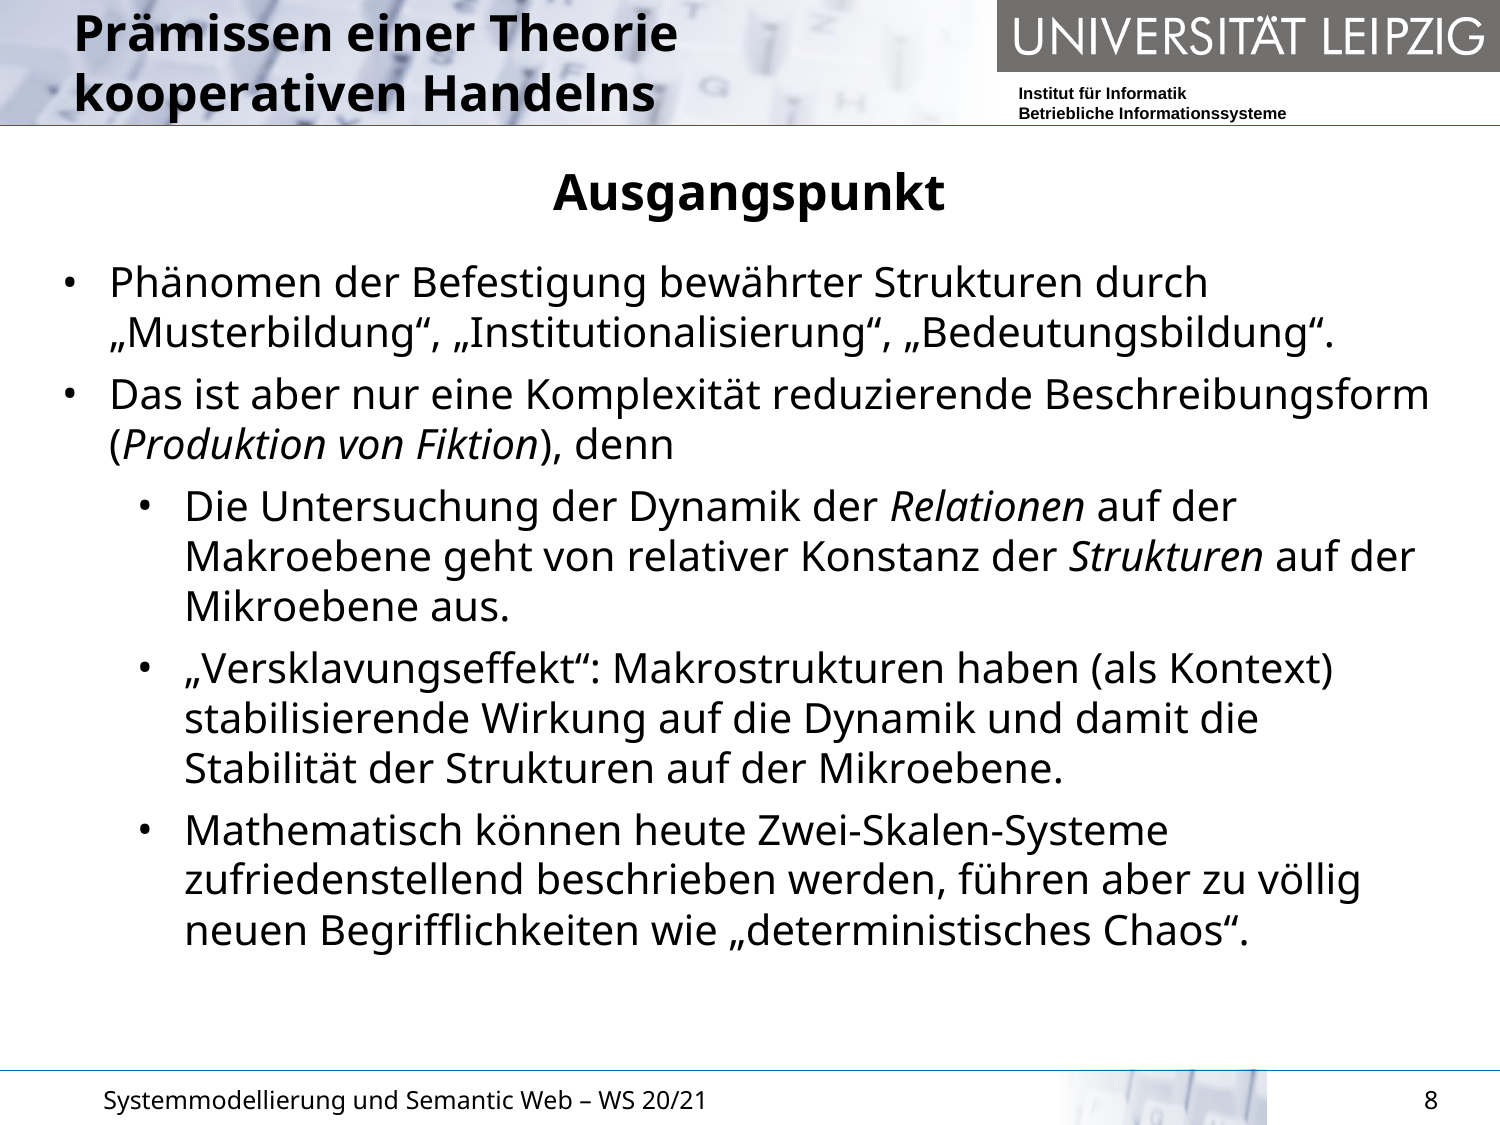

Prämissen einer Theorie
kooperativen Handelns
Ausgangspunkt
Phänomen der Befestigung bewährter Strukturen durch „Musterbildung“, „Institutionalisierung“, „Bedeutungsbildung“.
Das ist aber nur eine Komplexität reduzierende Beschreibungsform (Produktion von Fiktion), denn
Die Untersuchung der Dynamik der Relationen auf der Makroebene geht von relativer Konstanz der Strukturen auf der Mikroebene aus.
„Versklavungseffekt“: Makrostrukturen haben (als Kontext) stabilisierende Wirkung auf die Dynamik und damit die Stabilität der Strukturen auf der Mikroebene.
Mathematisch können heute Zwei-Skalen-Systeme zufriedenstellend beschrieben werden, führen aber zu völlig neuen Begrifflichkeiten wie „deterministisches Chaos“.
Systemmodellierung und Semantic Web – WS 20/21
8